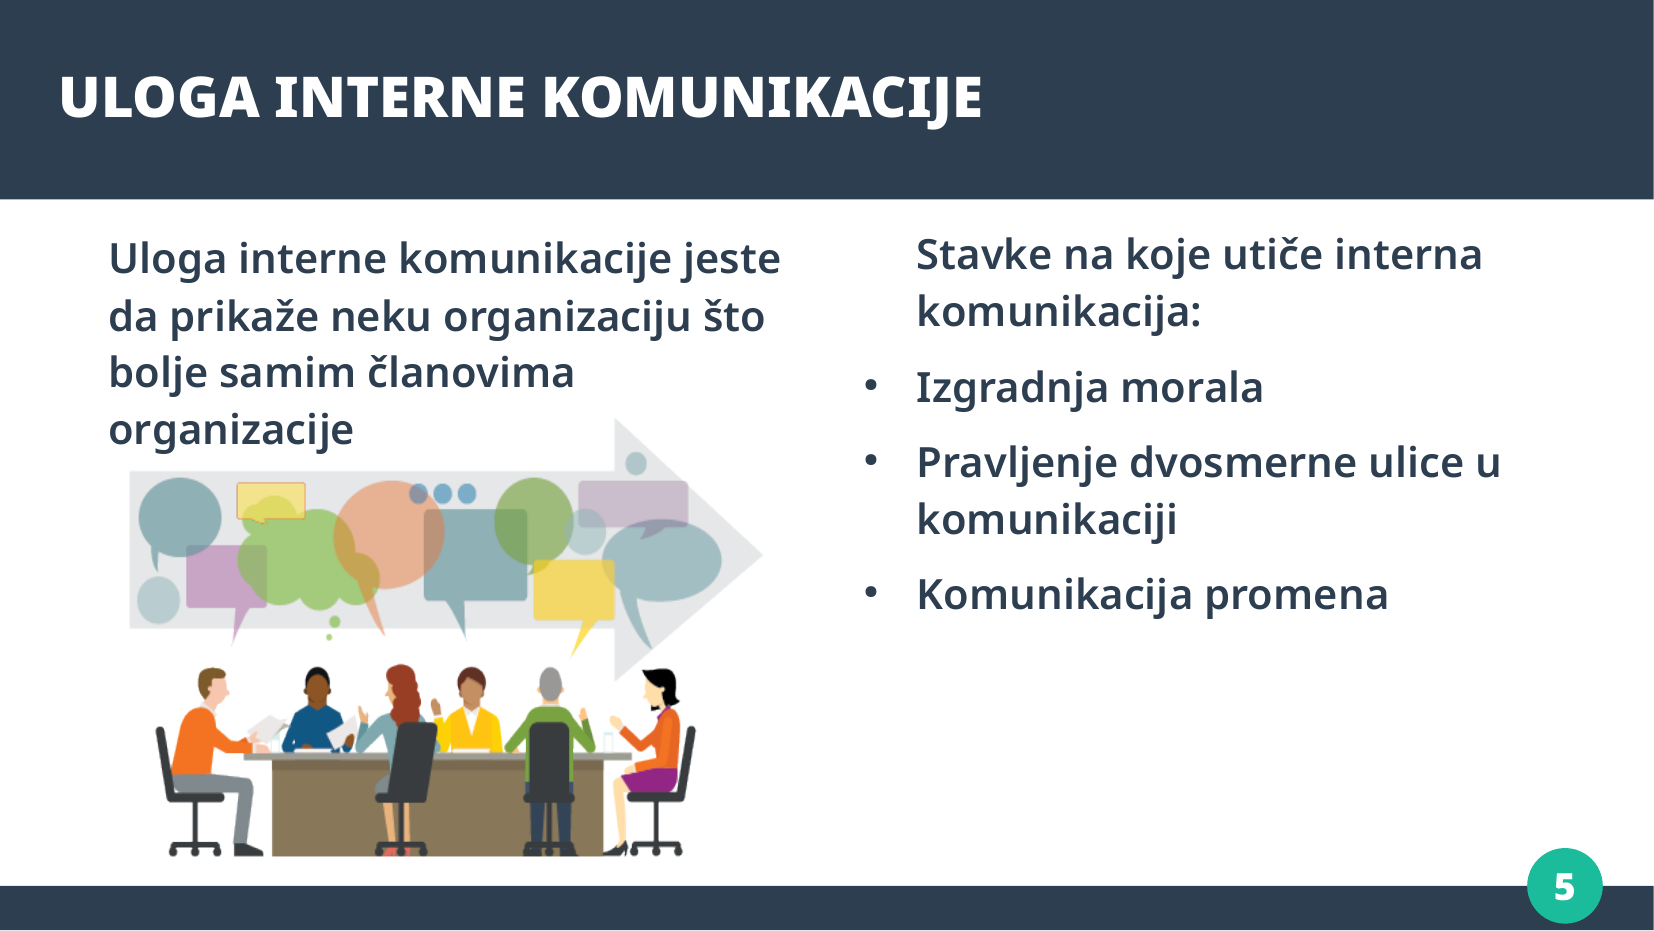

# ULOGA INTERNE KOMUNIKACIJE
Stavke na koje utiče interna komunikacija:
Izgradnja morala
Pravljenje dvosmerne ulice u komunikaciji
Komunikacija promena
Uloga interne komunikacije jeste da prikaže neku organizaciju što bolje samim članovima organizacije